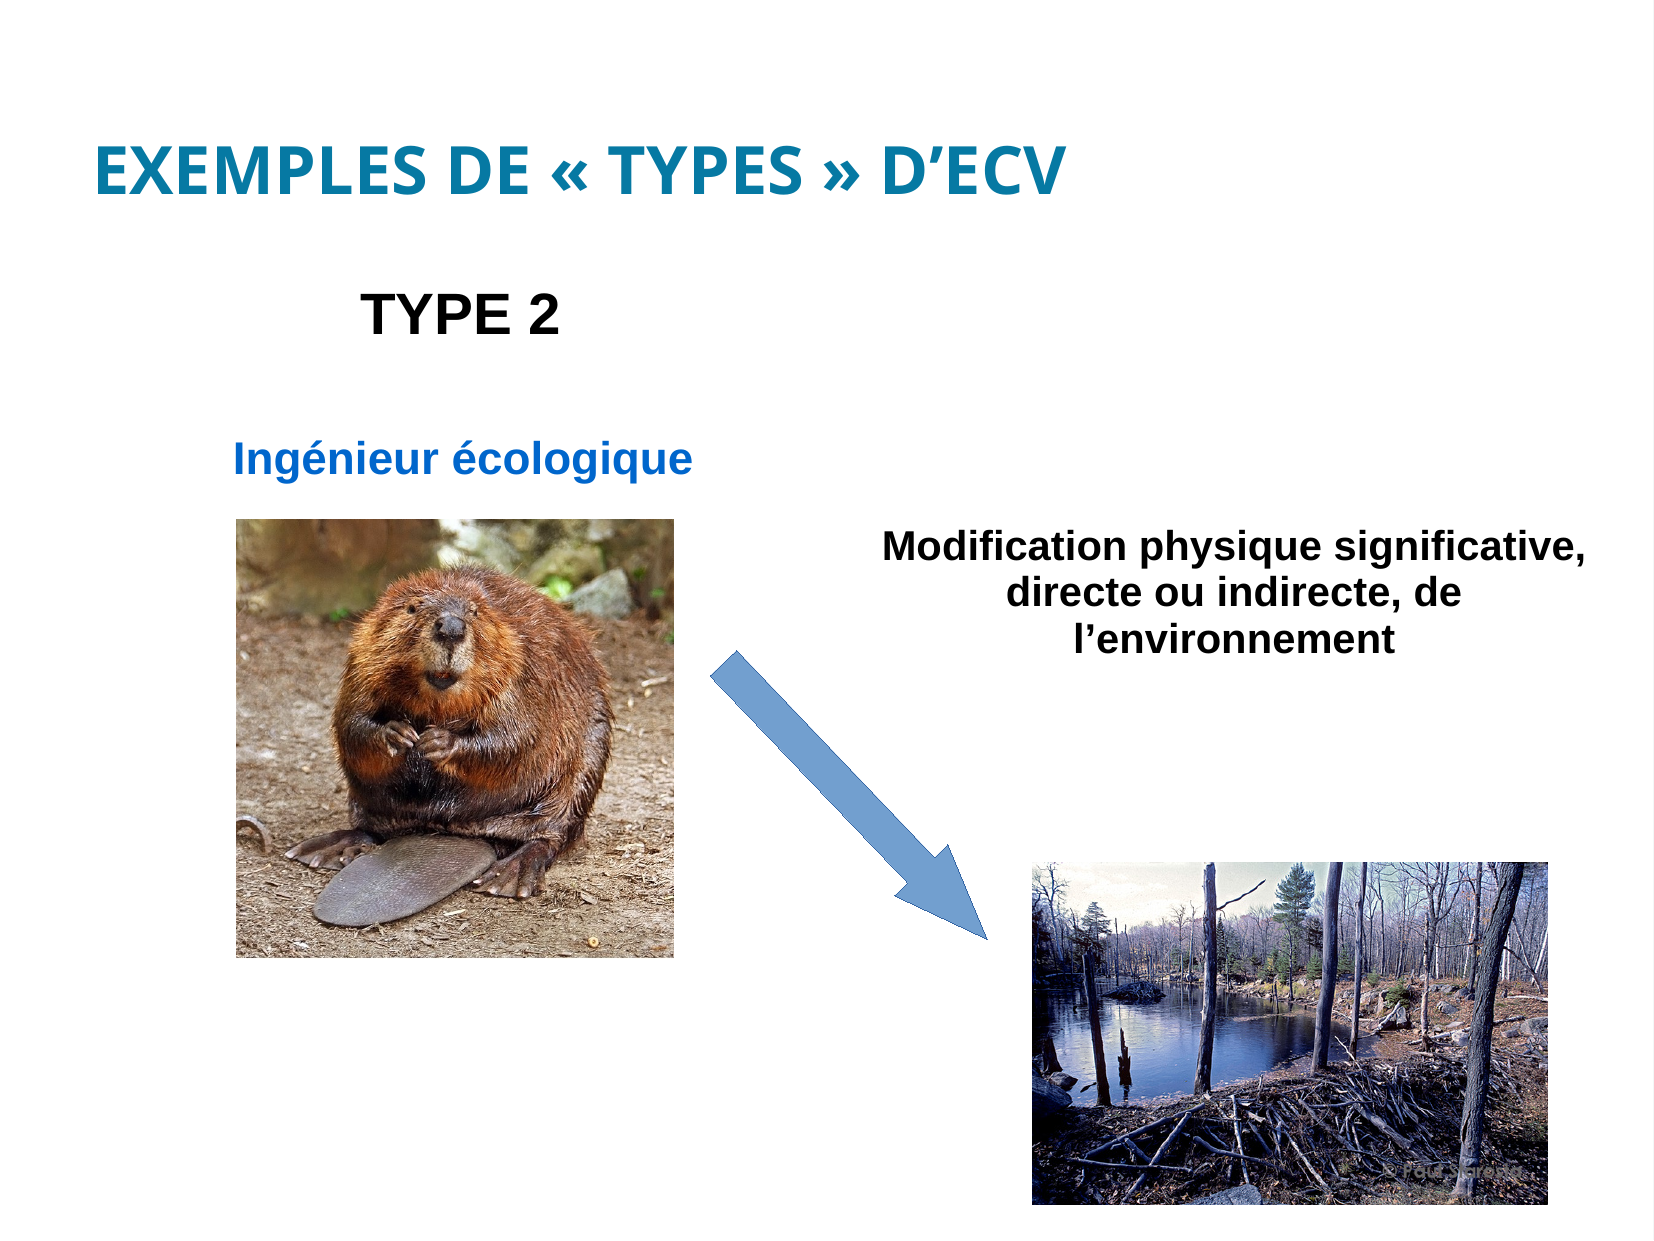

# Exemples de « types » d’ECV
TYPE 2
Ingénieur écologique
Modification physique significative, directe ou indirecte, de l’environnement